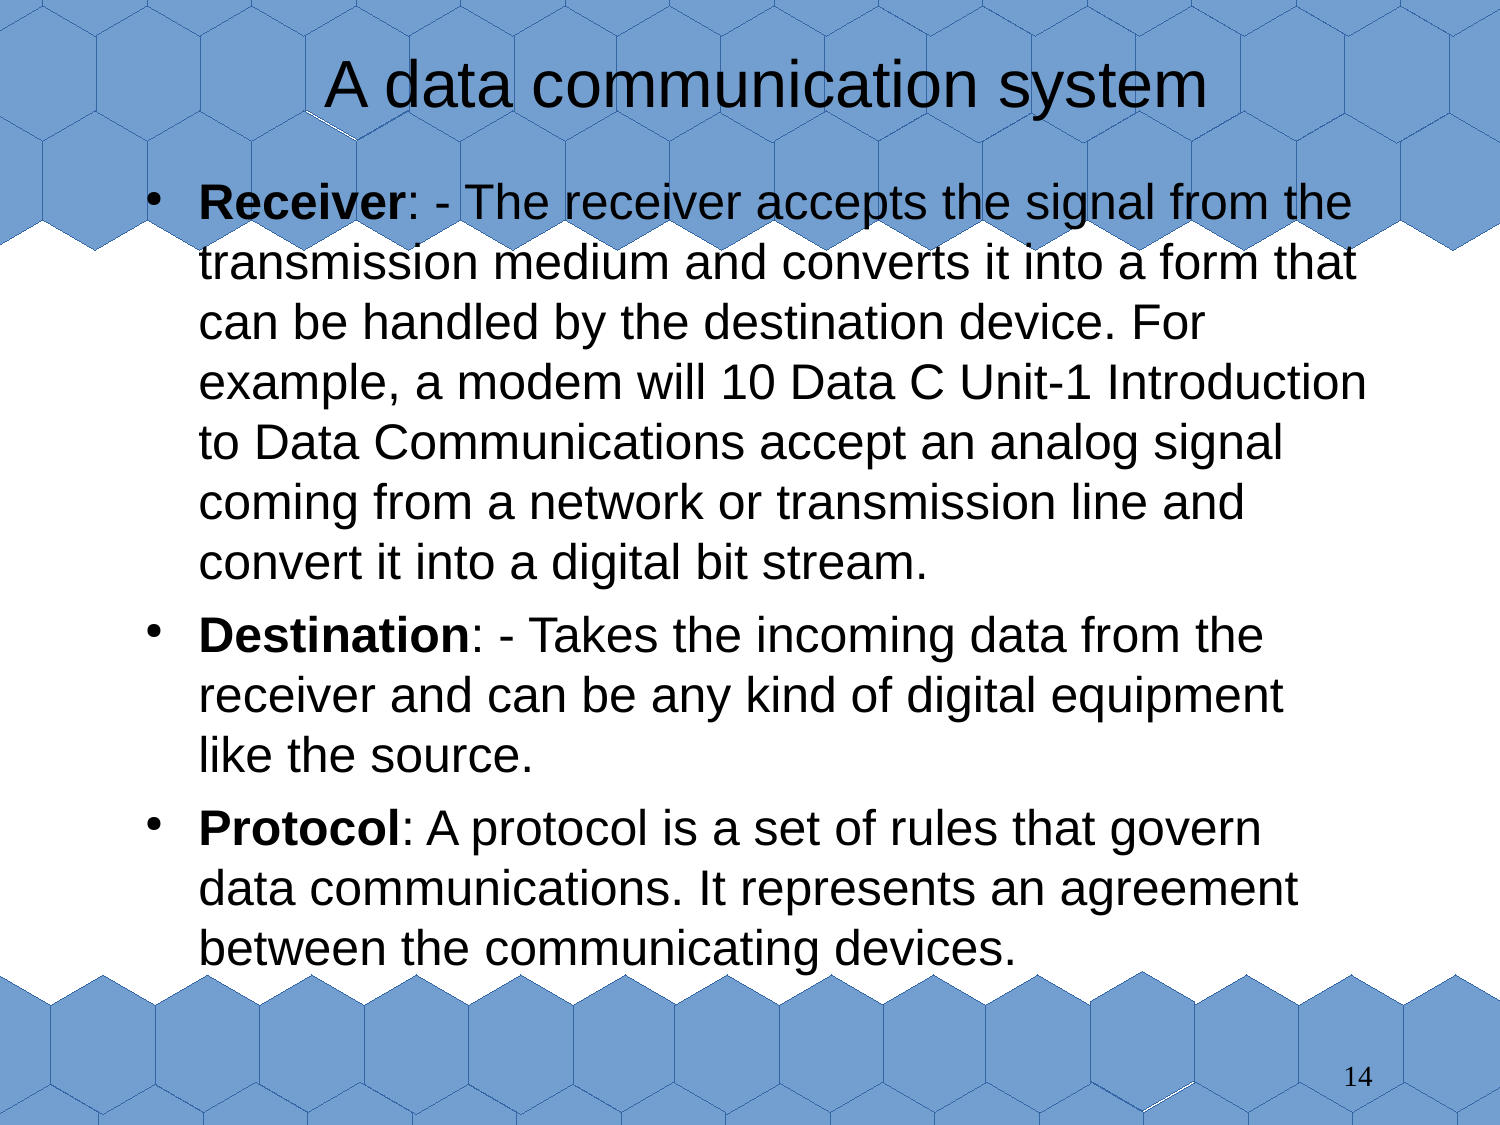

# A data communication system
Receiver: - The receiver accepts the signal from the transmission medium and converts it into a form that can be handled by the destination device. For example, a modem will 10 Data C Unit-1 Introduction to Data Communications accept an analog signal coming from a network or transmission line and convert it into a digital bit stream.
Destination: - Takes the incoming data from the receiver and can be any kind of digital equipment like the source.
Protocol: A protocol is a set of rules that govern data communications. It represents an agreement between the communicating devices.